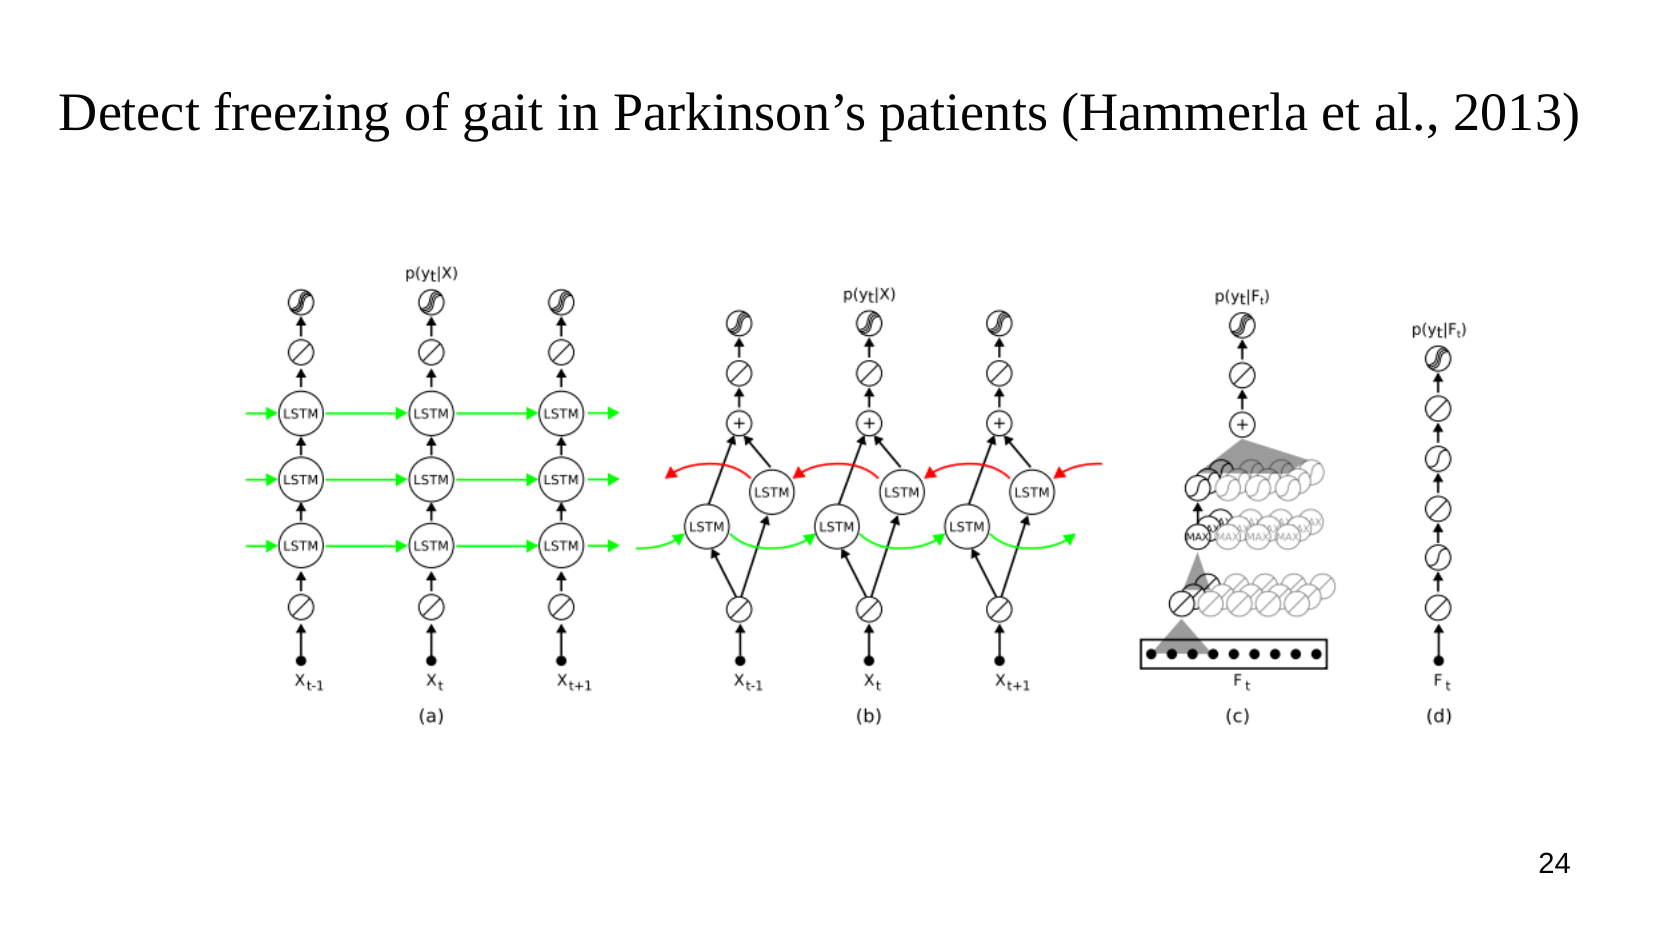

# Detect freezing of gait in Parkinson’s patients (Hammerla et al., 2013)
24